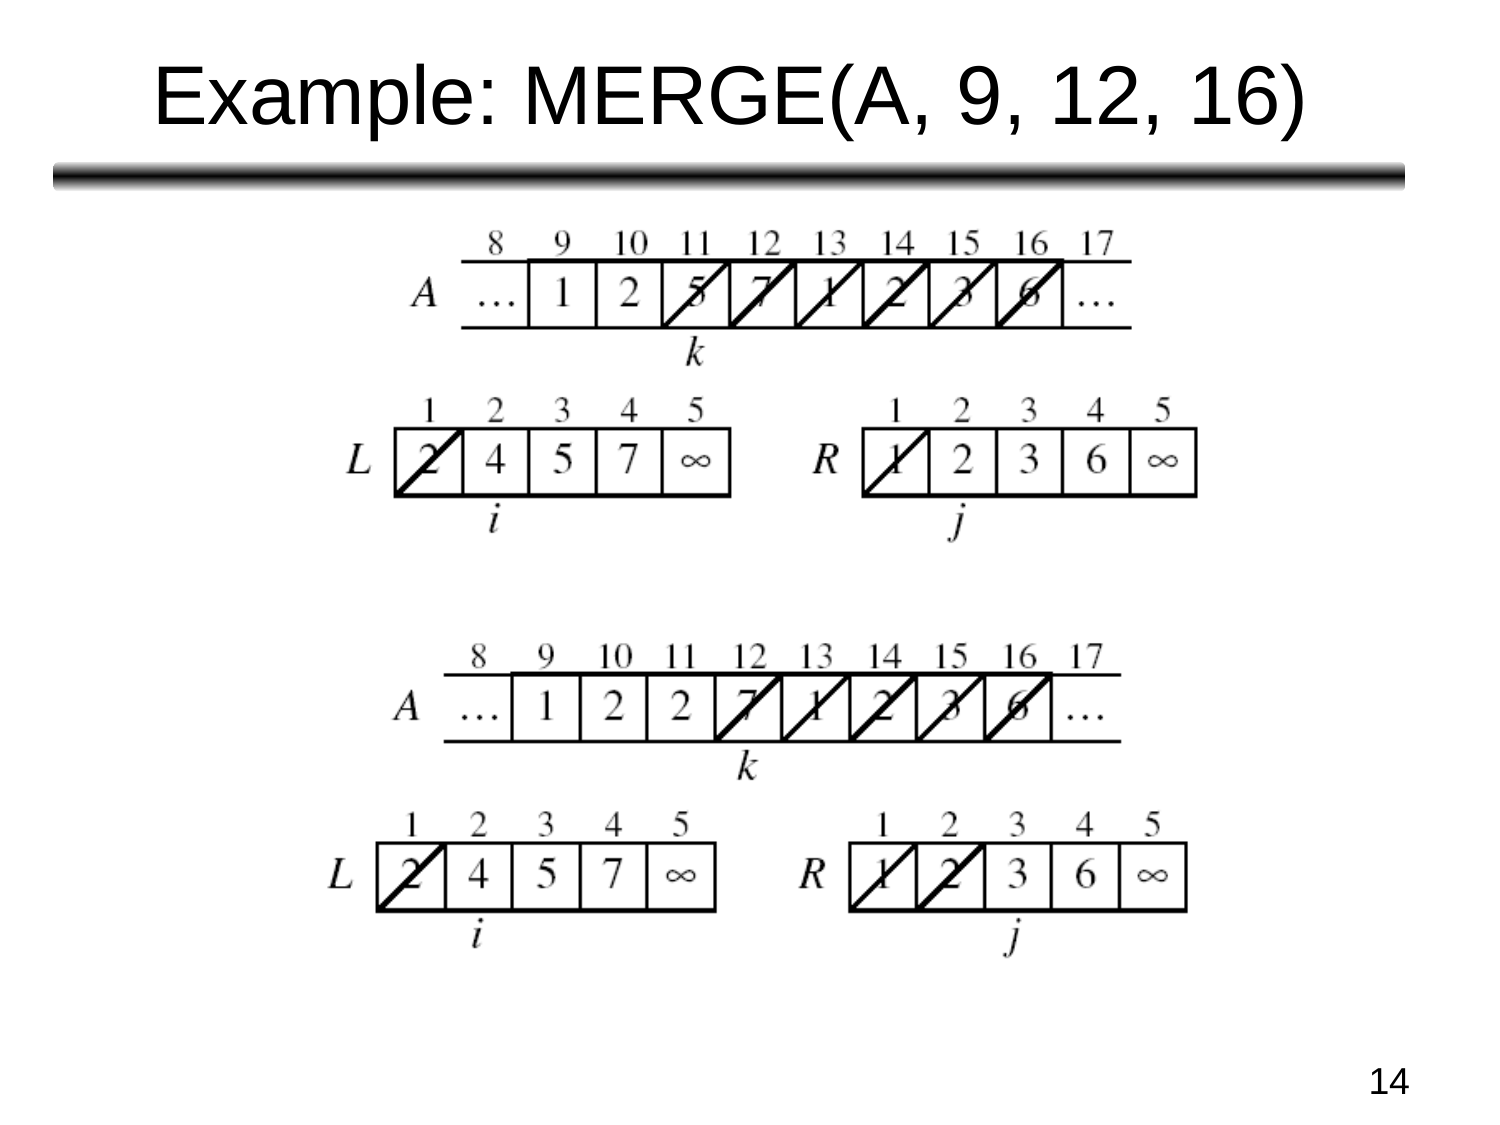

# Example: MERGE(A, 9, 12, 16)
14